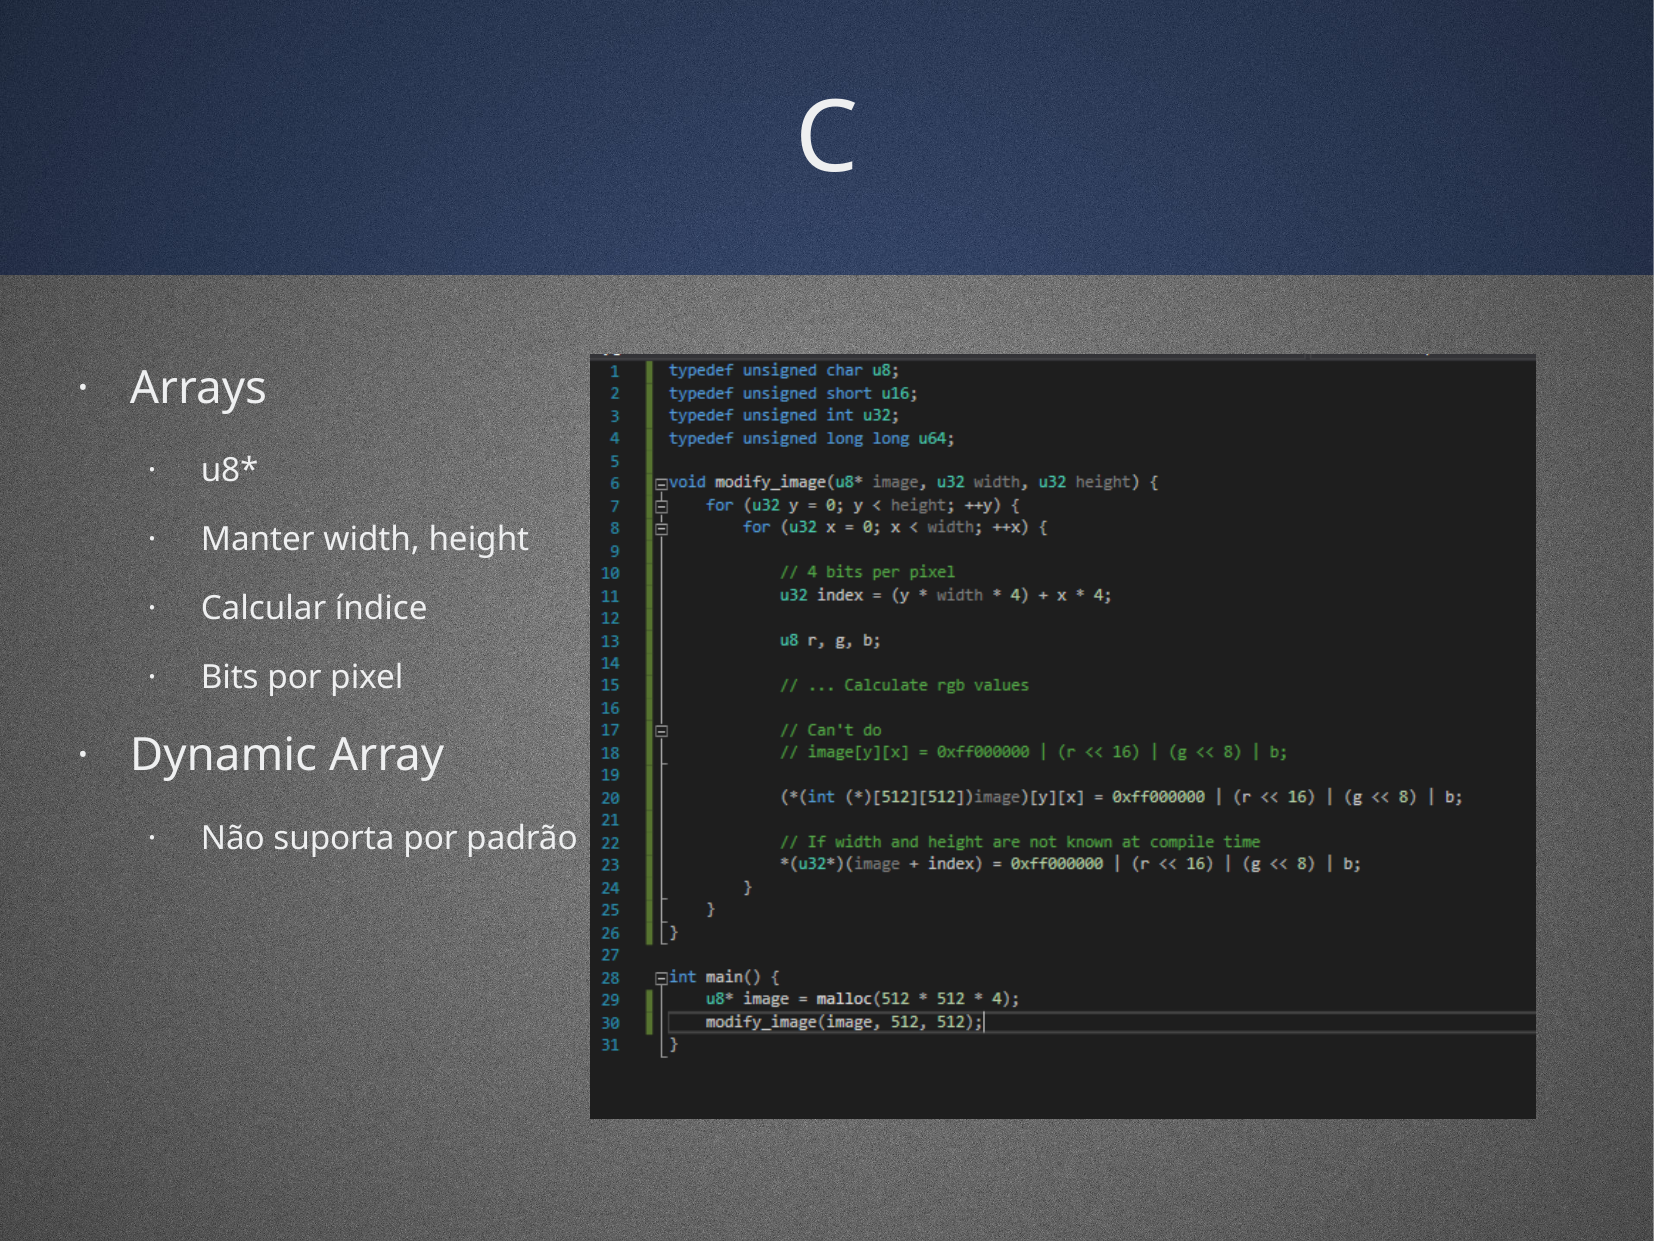

# C
Arrays
u8*
Manter width, height
Calcular índice
Bits por pixel
Dynamic Array
Não suporta por padrão